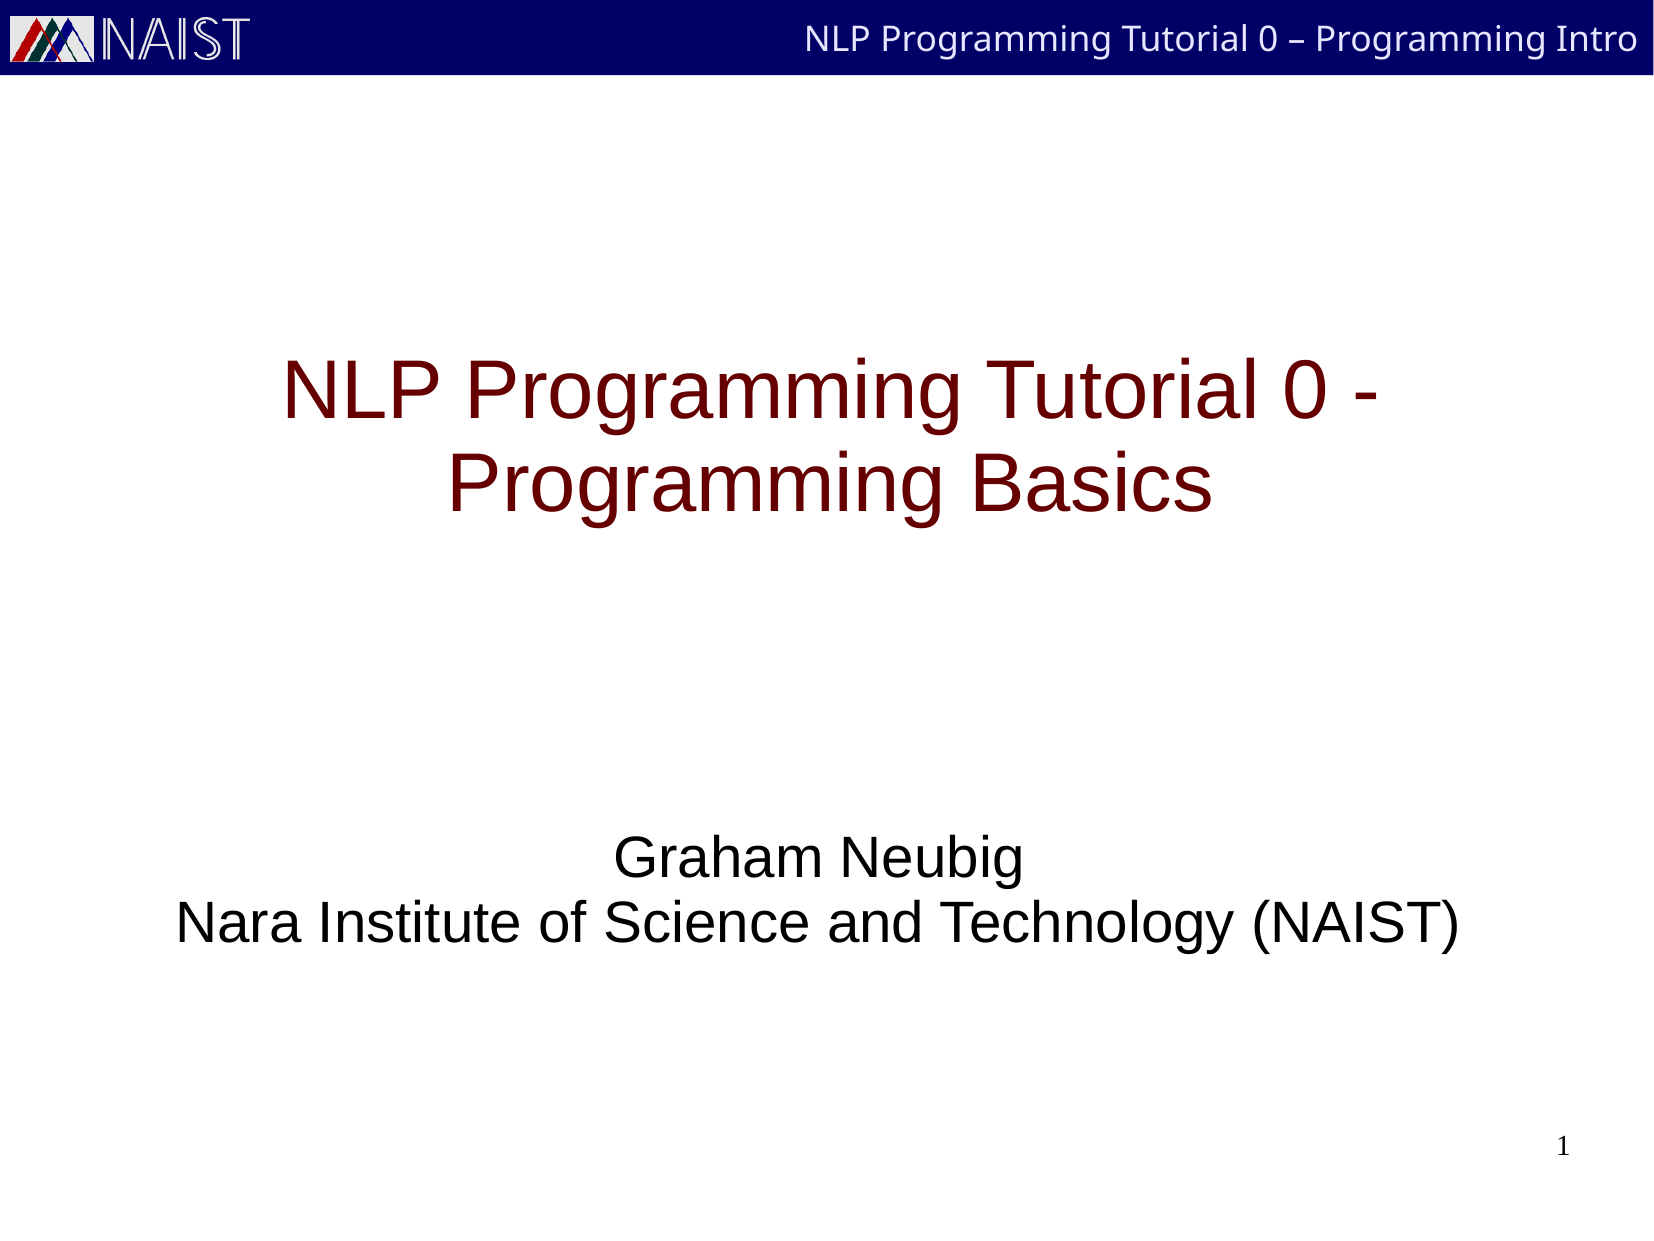

# NLP Programming Tutorial 0 - Programming Basics
Graham Neubig
Nara Institute of Science and Technology (NAIST)
1